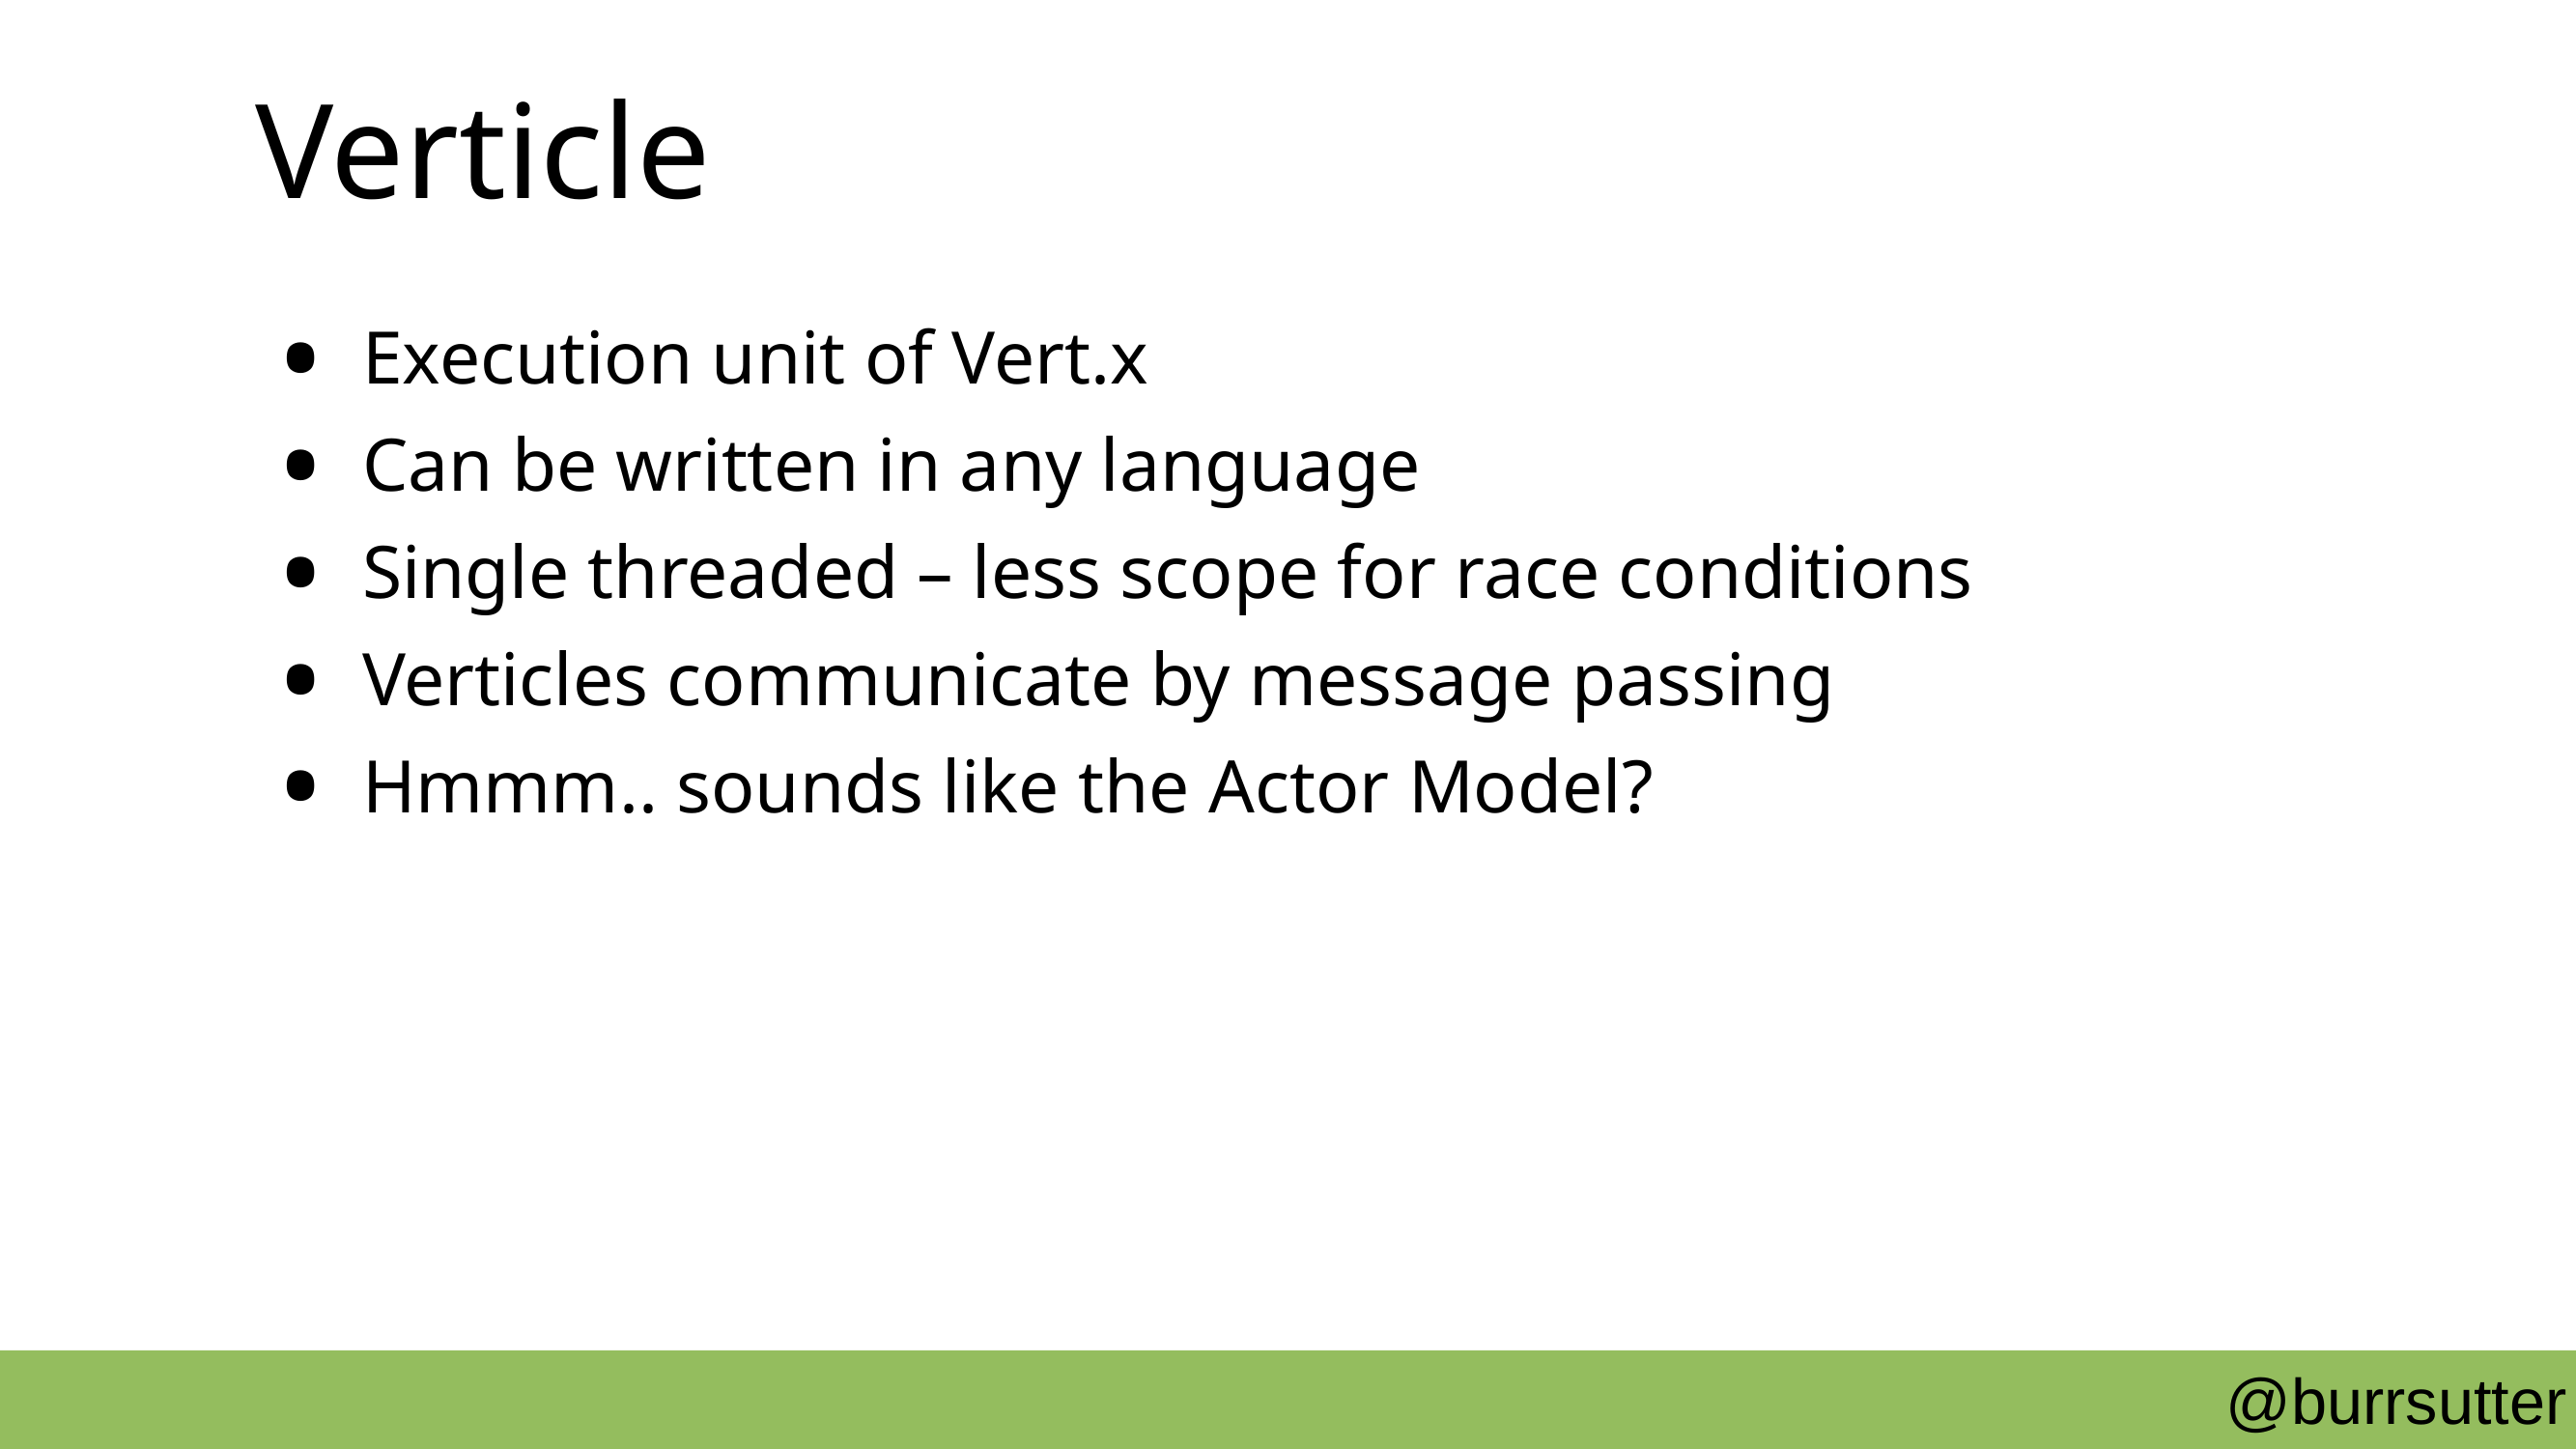

# Verticle
Execution unit of Vert.x
Can be written in any language
Single threaded – less scope for race conditions
Verticles communicate by message passing
Hmmm.. sounds like the Actor Model?